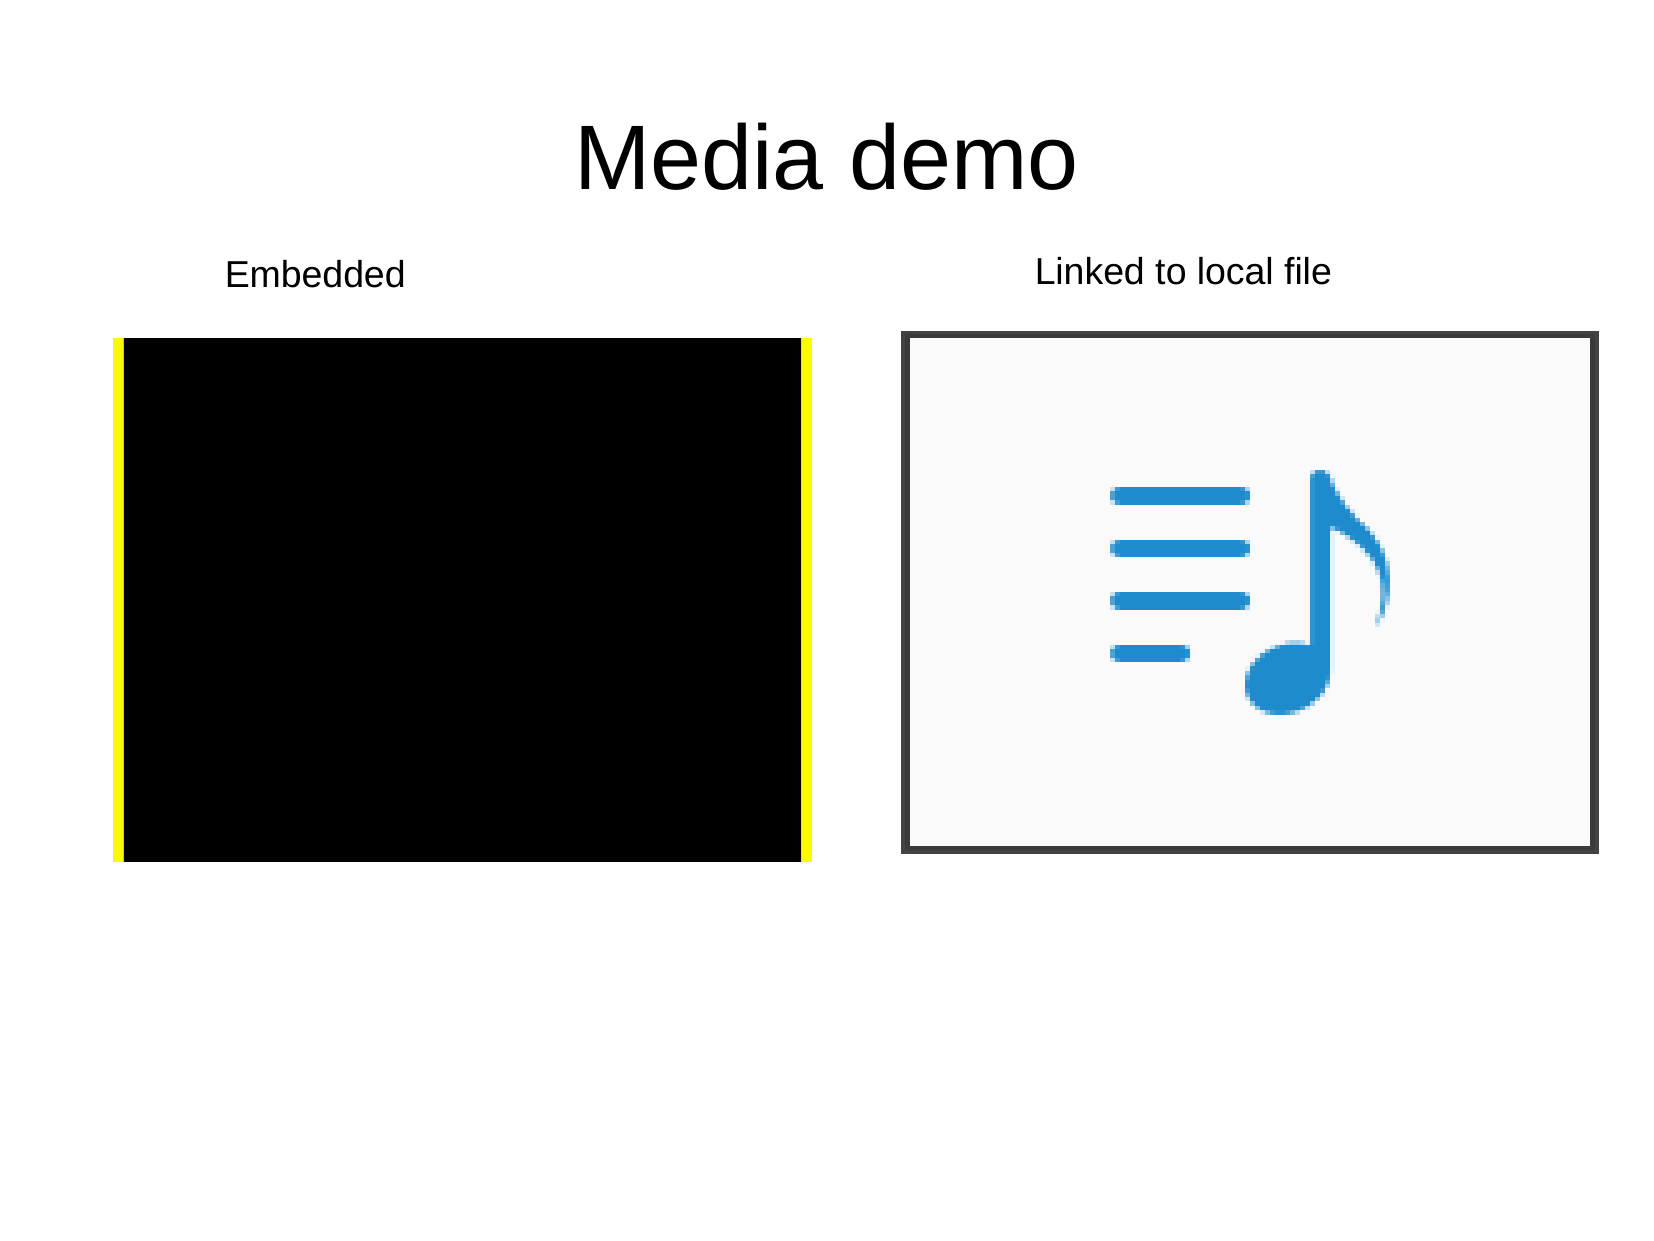

# Media demo
Linked to local file
Embedded